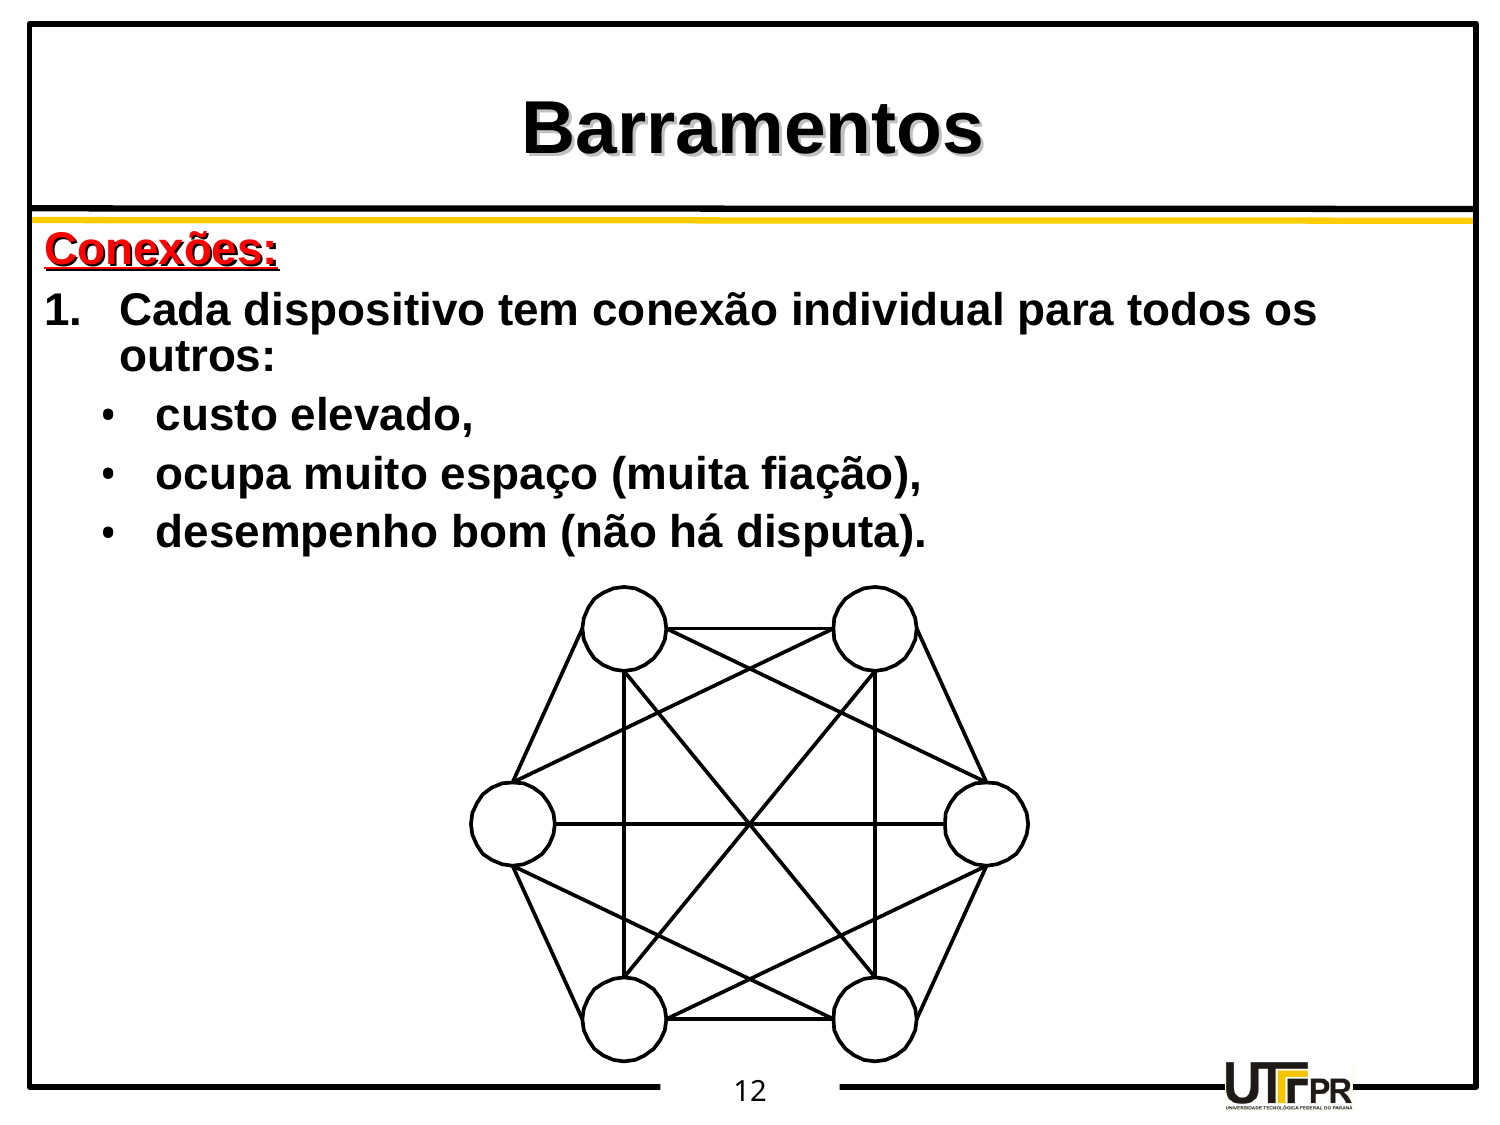

Barramentos
# Conexões:
Cada dispositivo tem conexão individual para todos os outros:
custo elevado,
ocupa muito espaço (muita fiação),
desempenho bom (não há disputa).